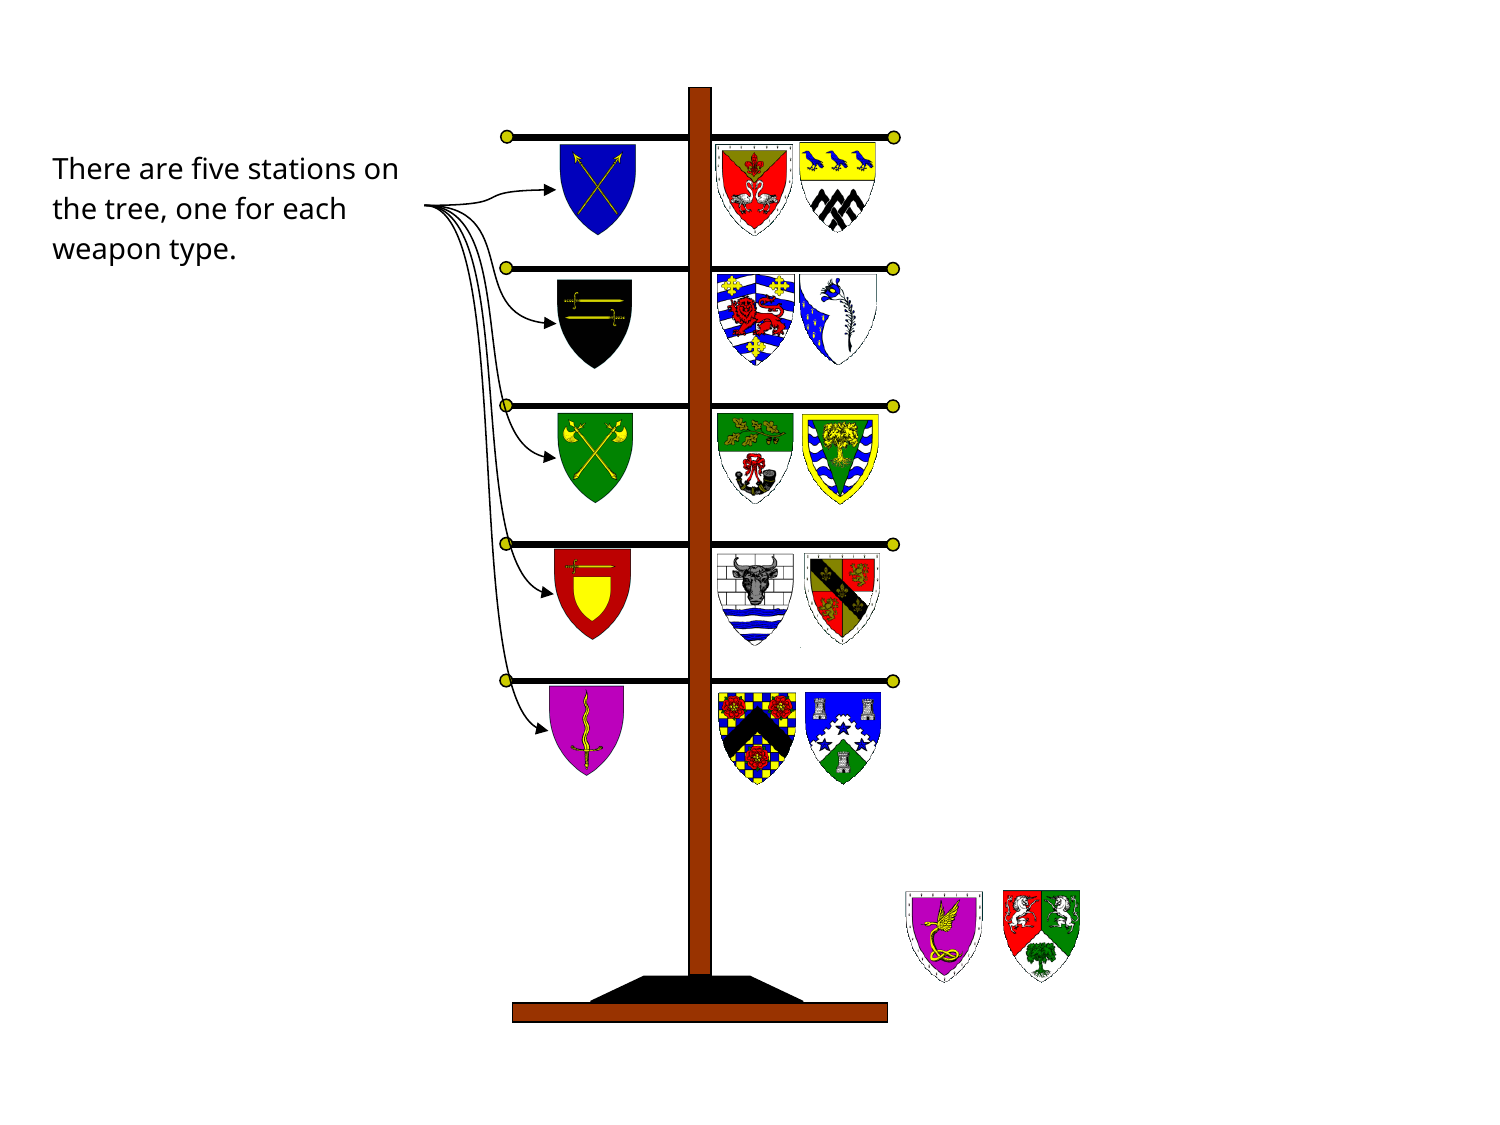

There are five stations on the tree, one for each weapon type.